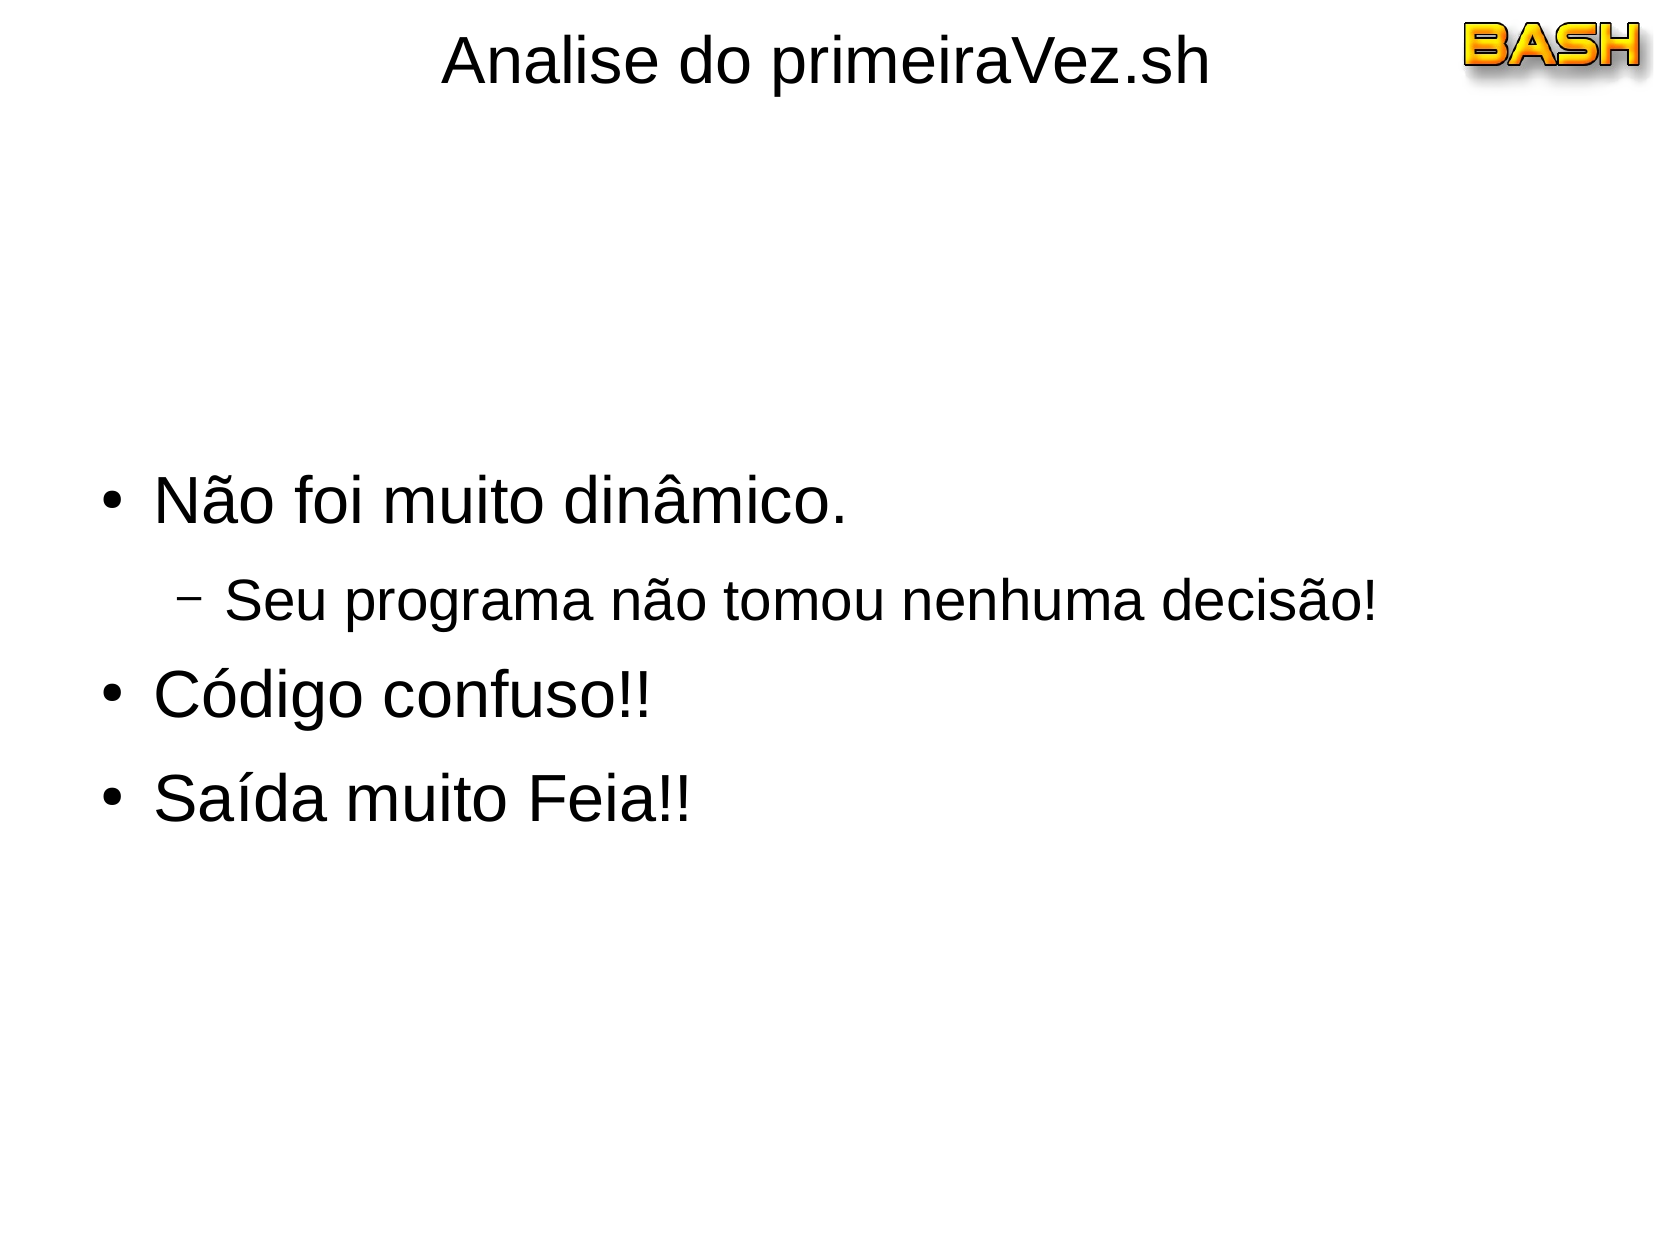

# Analise do primeiraVez.sh
Não foi muito dinâmico.
Seu programa não tomou nenhuma decisão!
Código confuso!!
Saída muito Feia!!